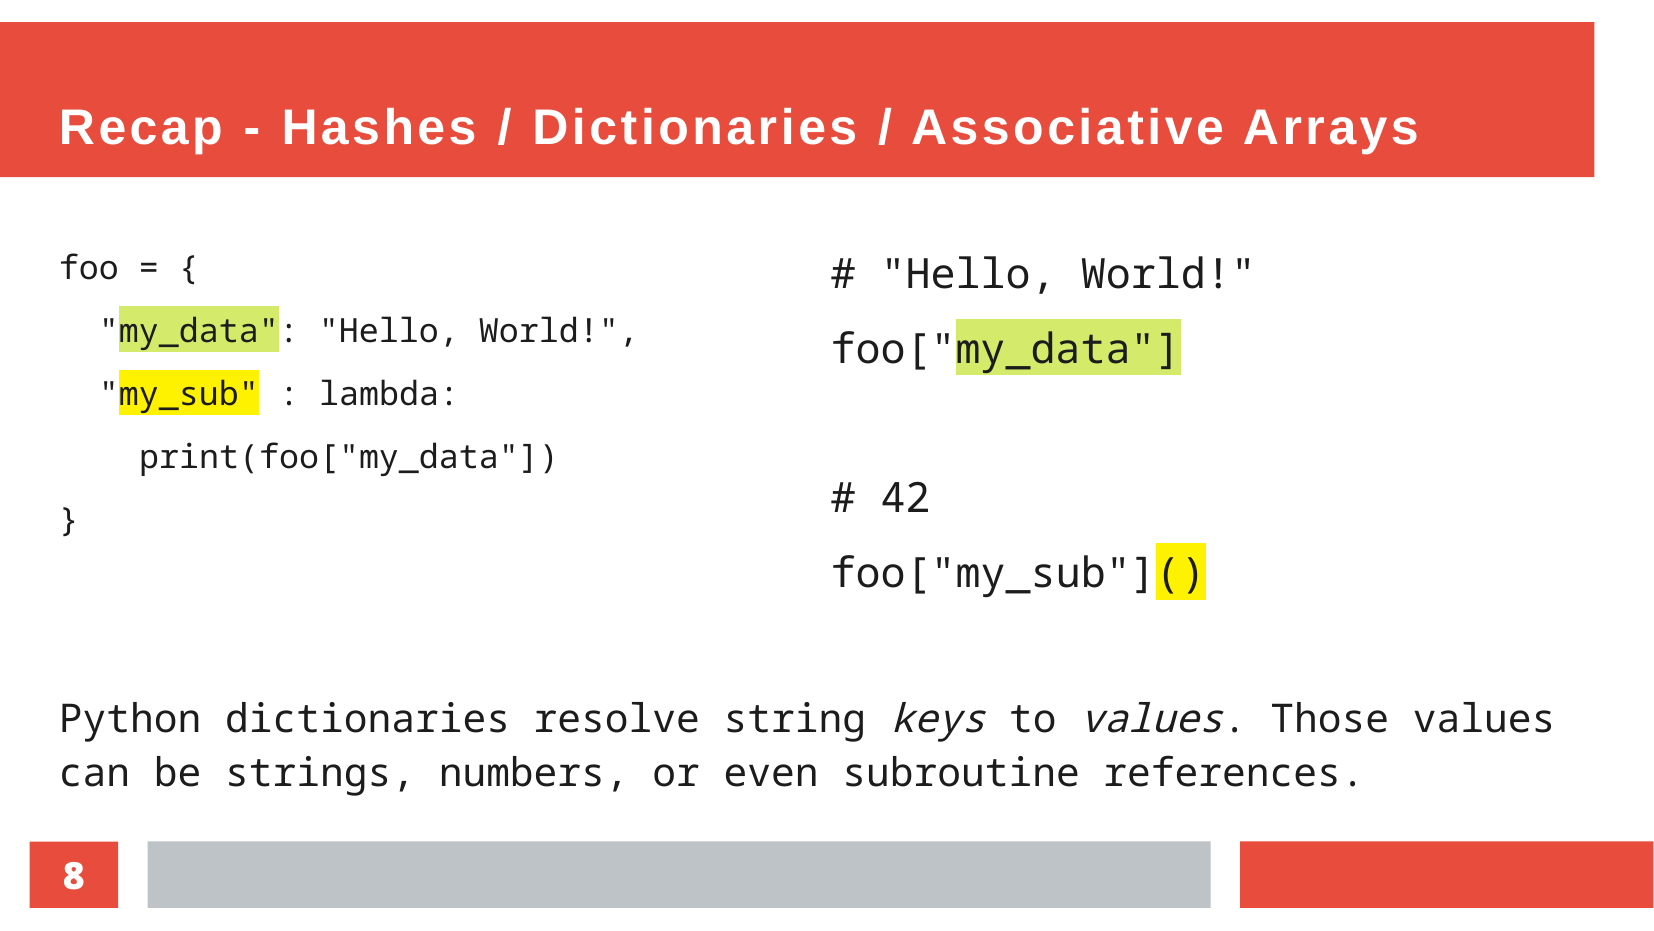

# Recap - Hashes / Dictionaries / Associative Arrays
foo = {
 "my_data": "Hello, World!",
 "my_sub" : lambda:
 print(foo["my_data"])
}
# "Hello, World!"
foo["my_data"]
# 42
foo["my_sub"]()
Python dictionaries resolve string keys to values. Those values can be strings, numbers, or even subroutine references.
8